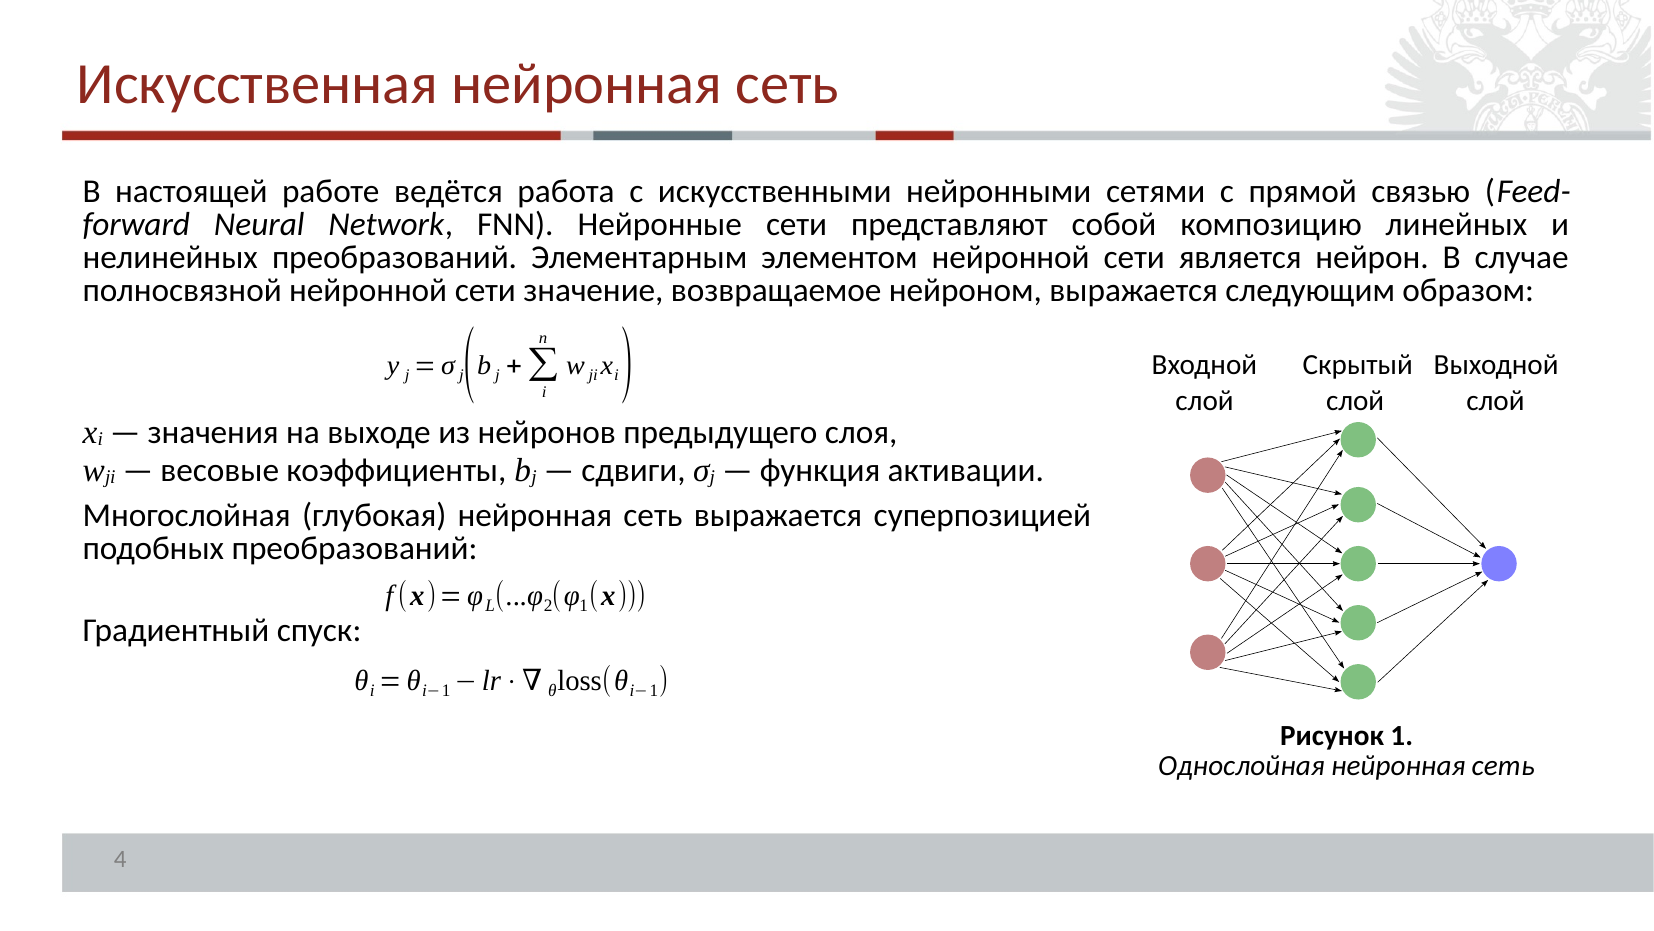

# Искусственная нейронная сеть
В настоящей работе ведётся работа с искусственными нейронными сетями с прямой связью (Feed-forward Neural Network, FNN). Нейронные сети представляют собой композицию линейных и нелинейных преобразований. Элементарным элементом нейронной сети является нейрон. В случае полносвязной нейронной сети значение, возвращаемое нейроном, выражается следующим образом:
xi — значения на выходе из нейронов предыдущего слоя,
wji — весовые коэффициенты, bj — сдвиги, σj — функция активации.
Многослойная (глубокая) нейронная сеть выражается суперпозицией подобных преобразований:
Градиентный спуск:
Рисунок 1.
Однослойная нейронная сеть
4